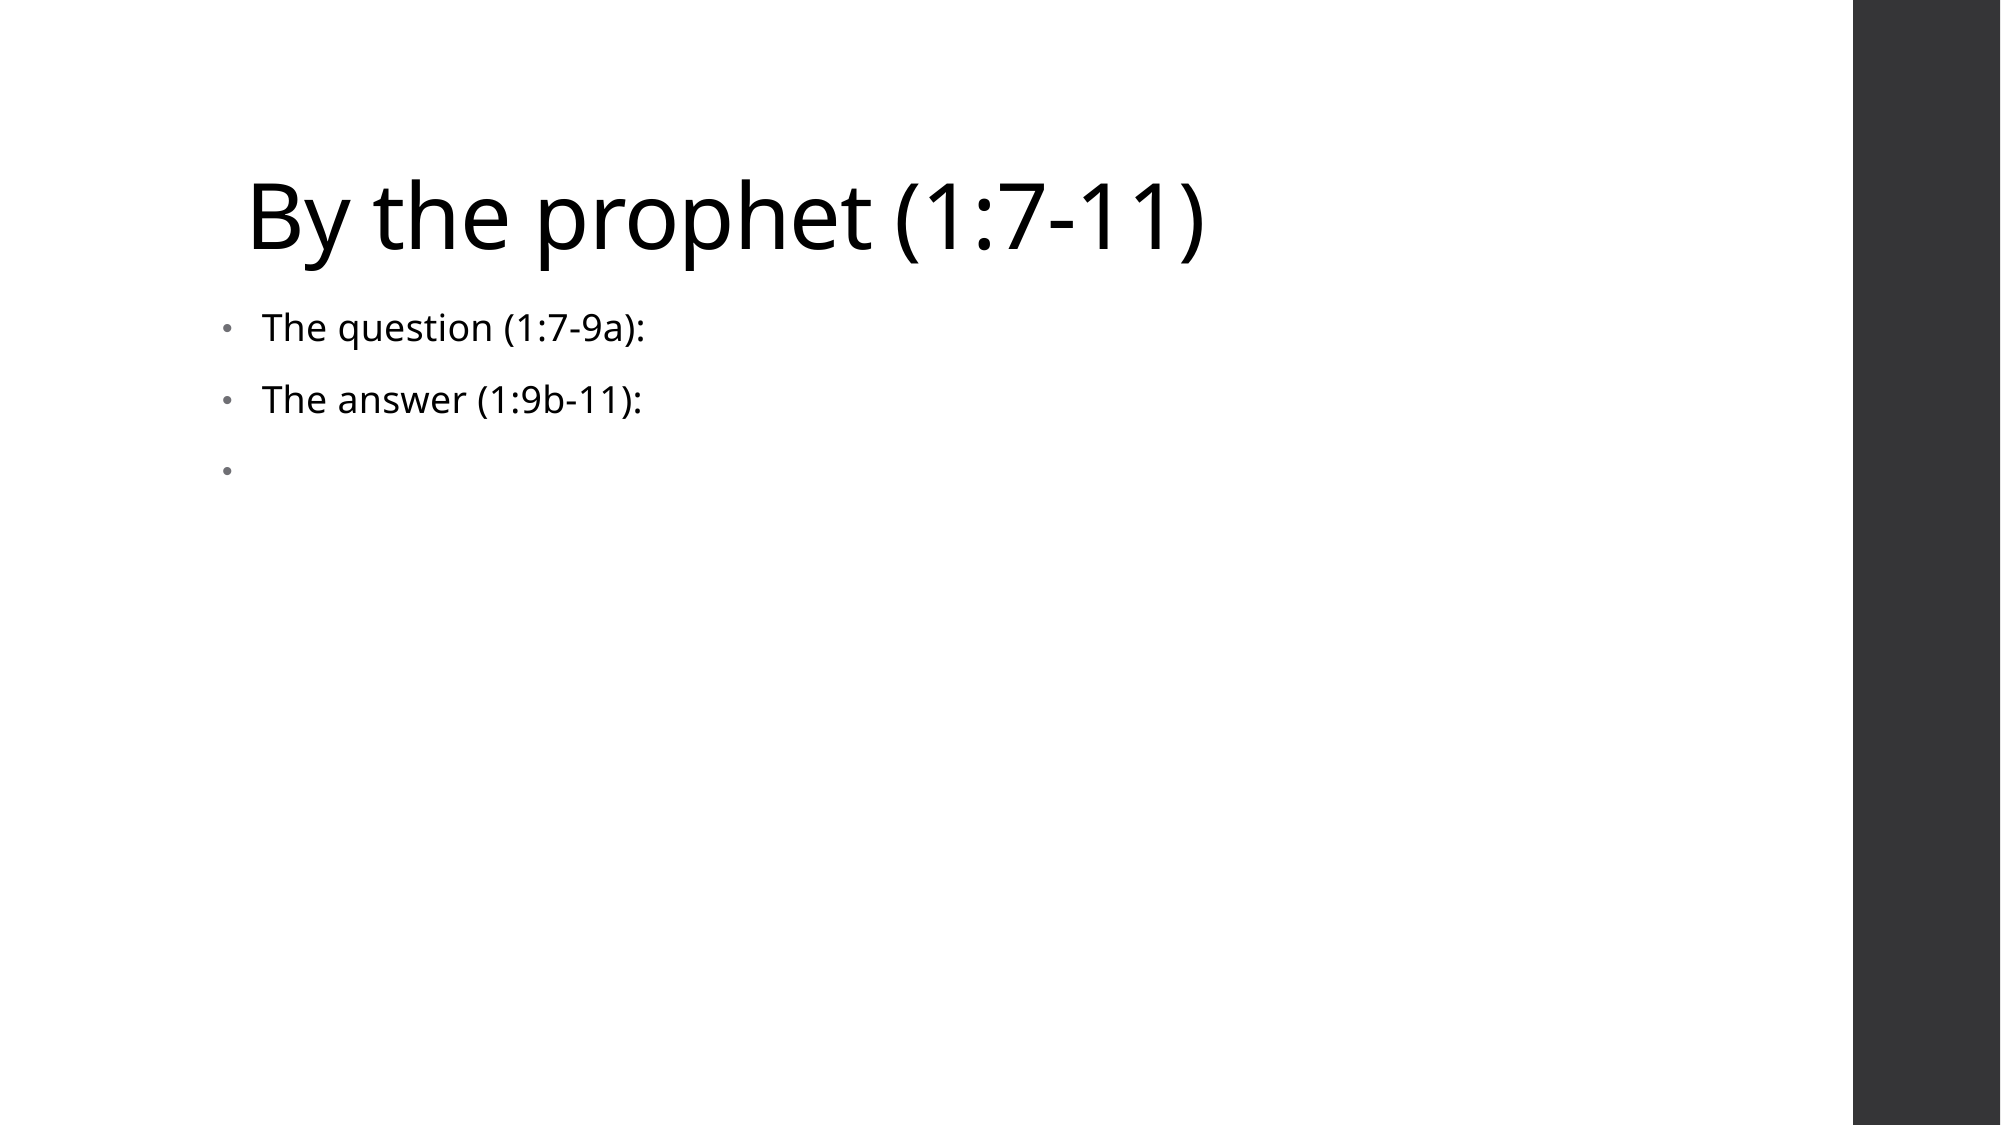

# By the prophet (1:7-11)
 The question (1:7-9a):
 The answer (1:9b-11):